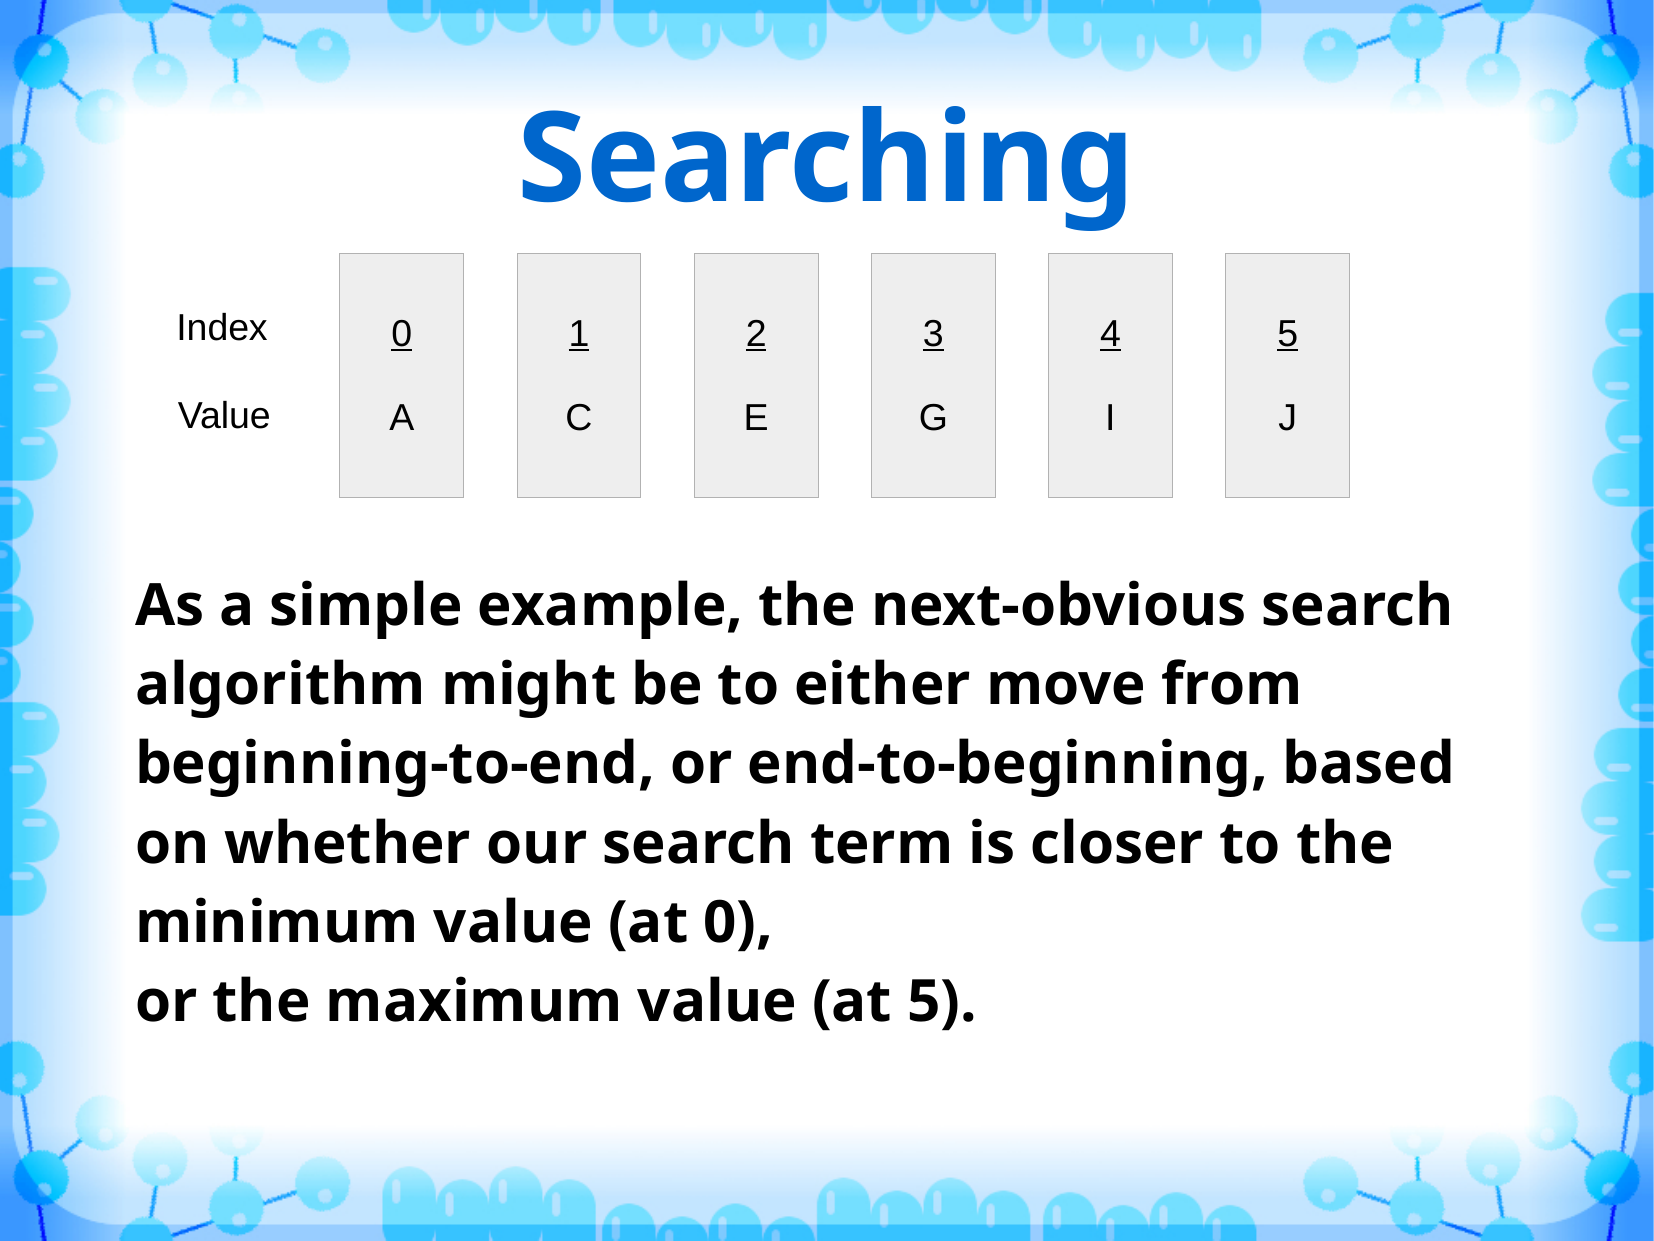

# Searching
0
A
1
C
2
E
3
G
4
I
5
J
Index
Value
As a simple example, the next-obvious search algorithm might be to either move from beginning-to-end, or end-to-beginning, based on whether our search term is closer to the minimum value (at 0),
or the maximum value (at 5).